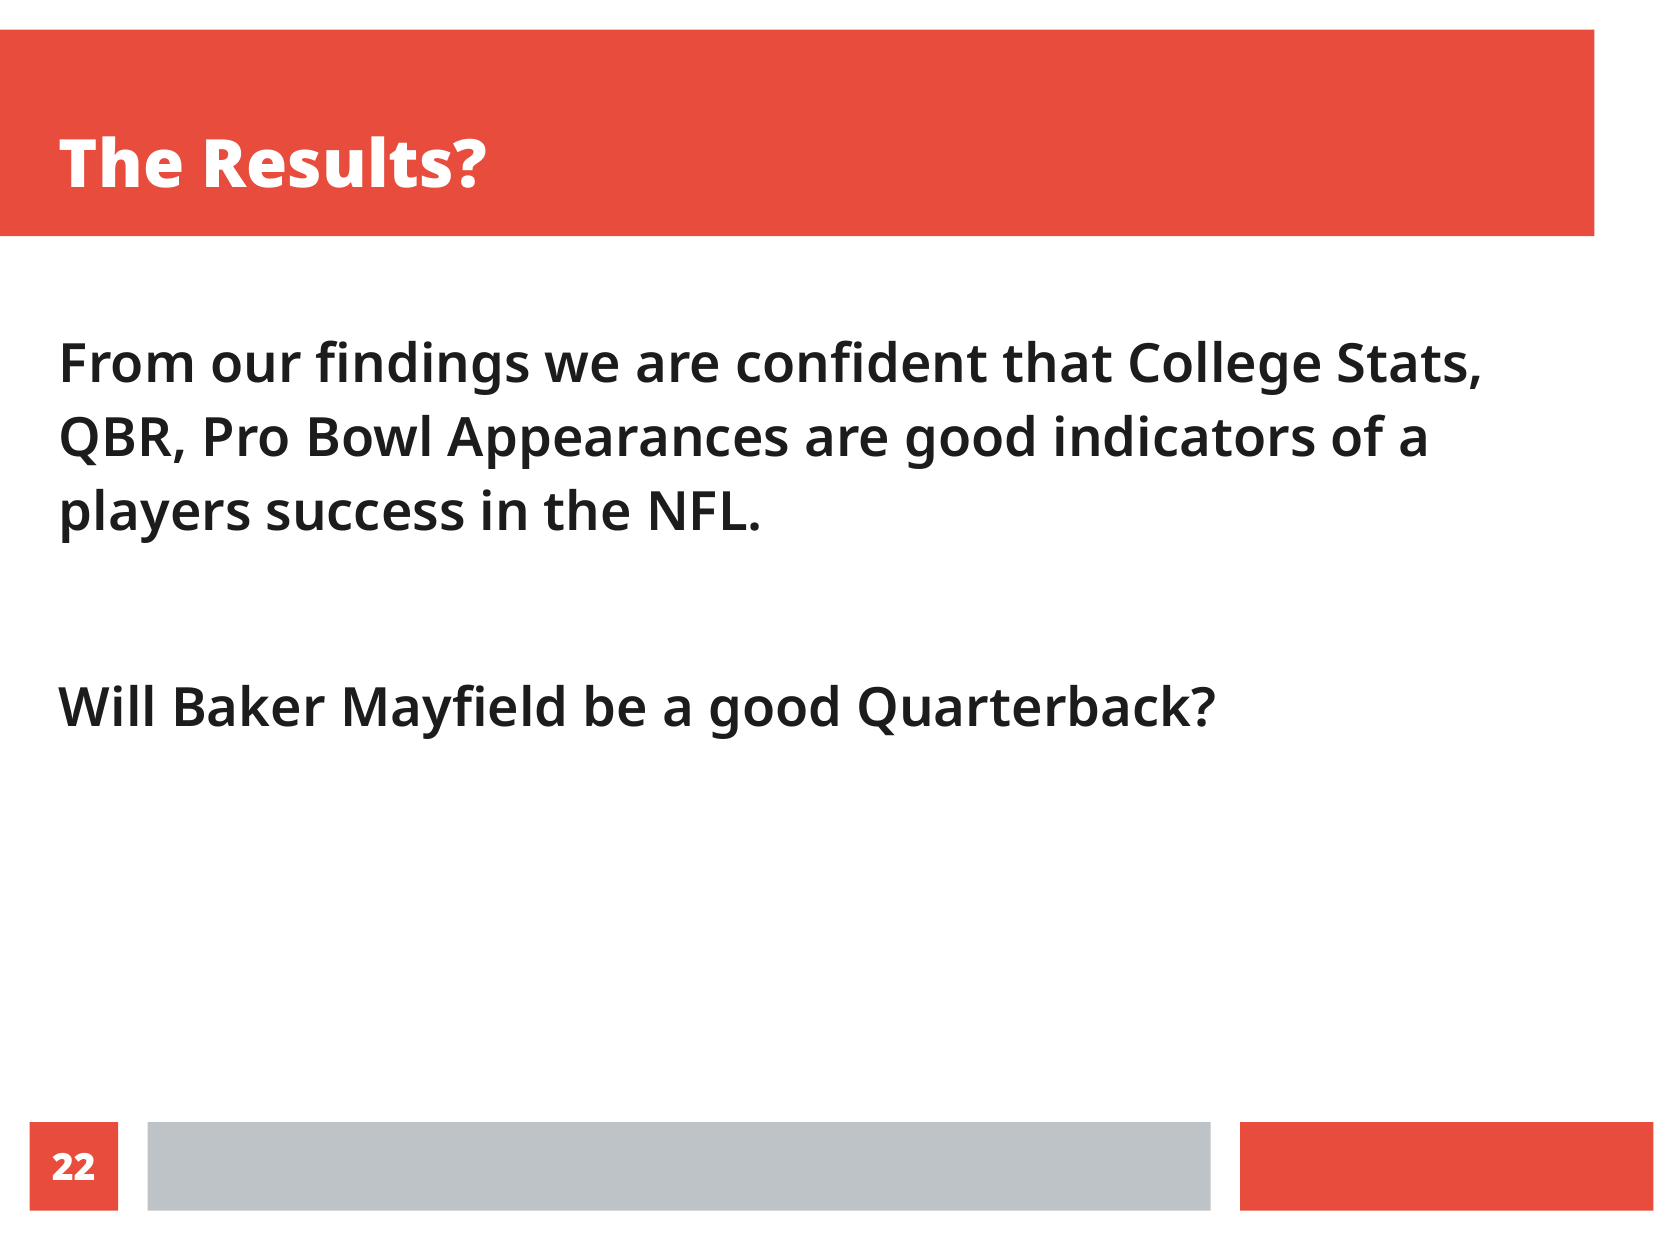

# The Results?
From our findings we are confident that College Stats, QBR, Pro Bowl Appearances are good indicators of a players success in the NFL.
Will Baker Mayfield be a good Quarterback?
22